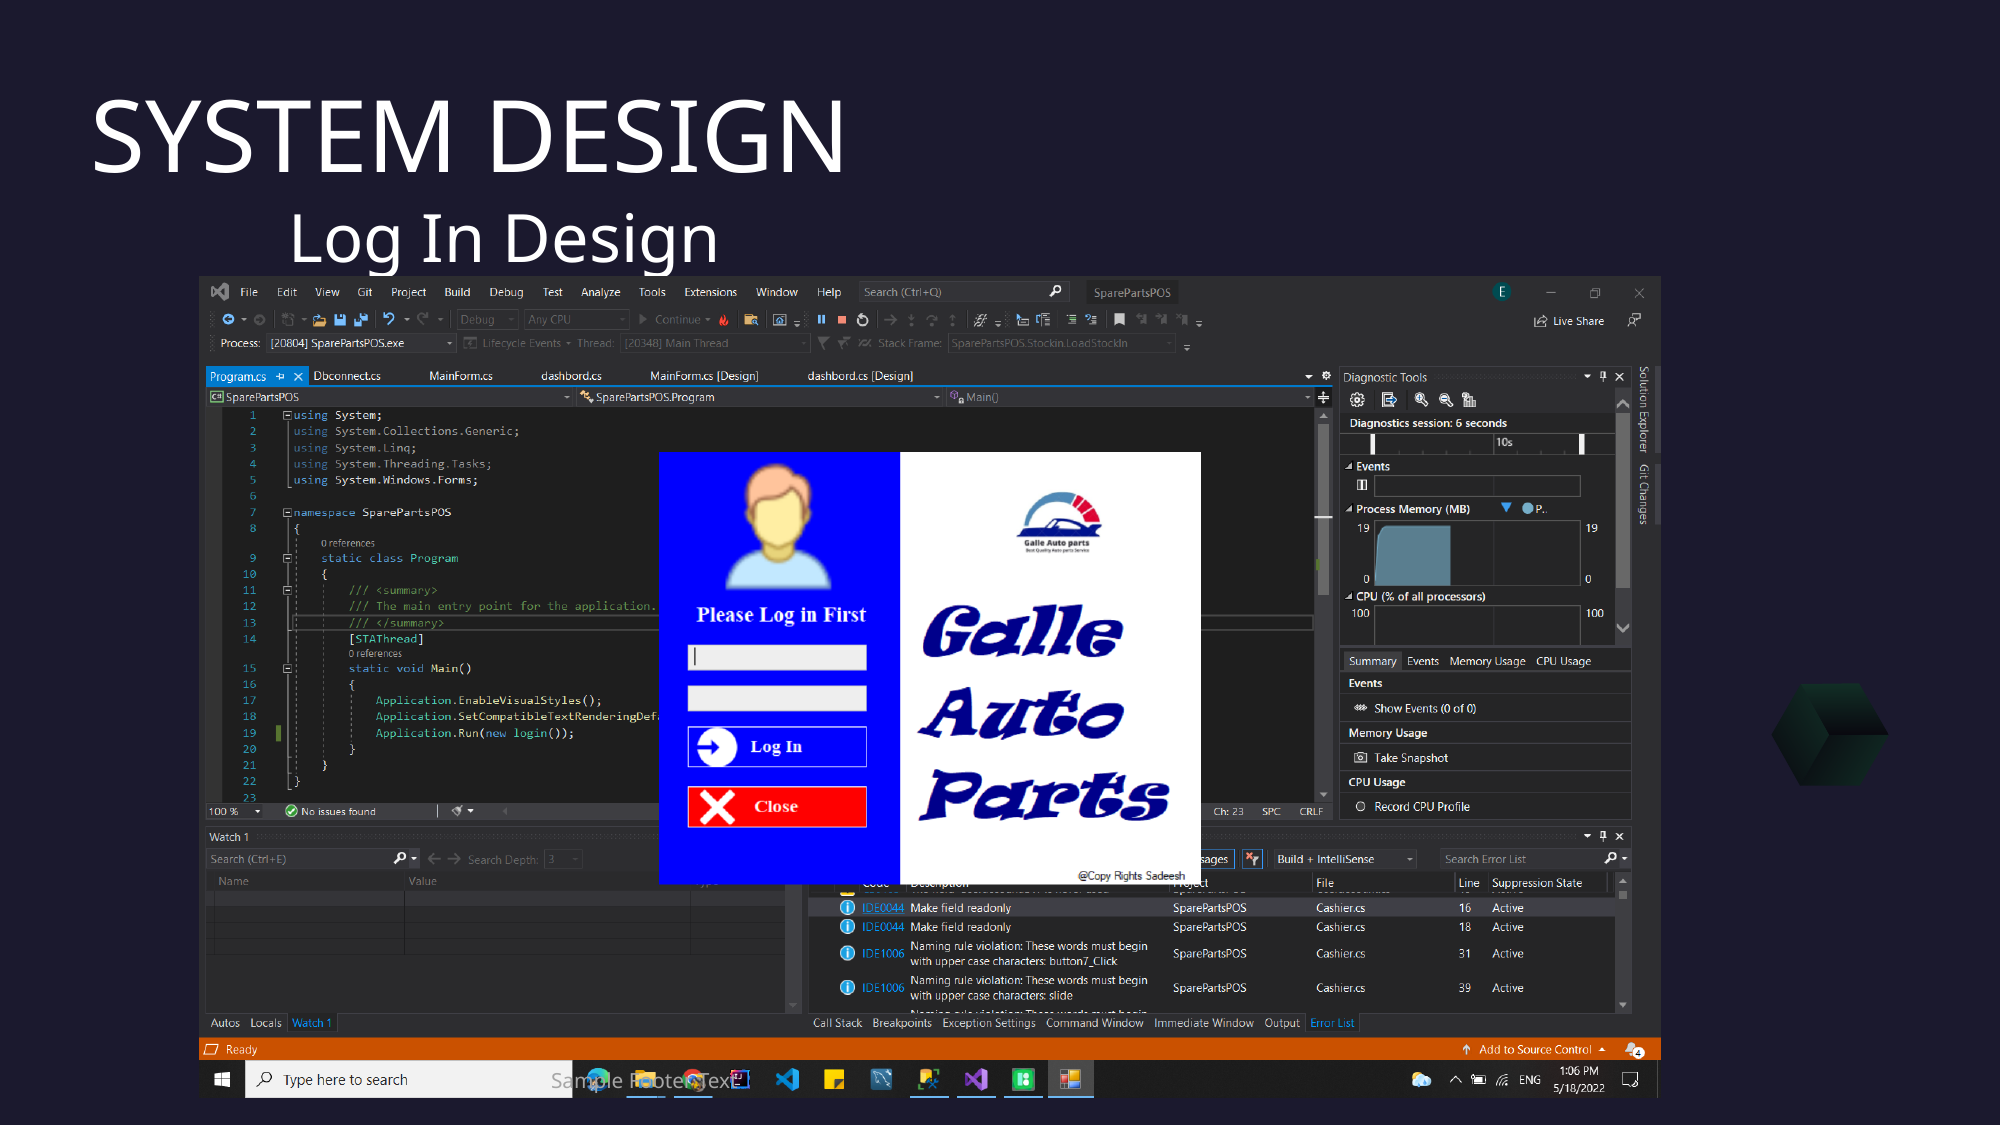

# SYSTEM DESIGN
Log In Design
Sample Footer Text